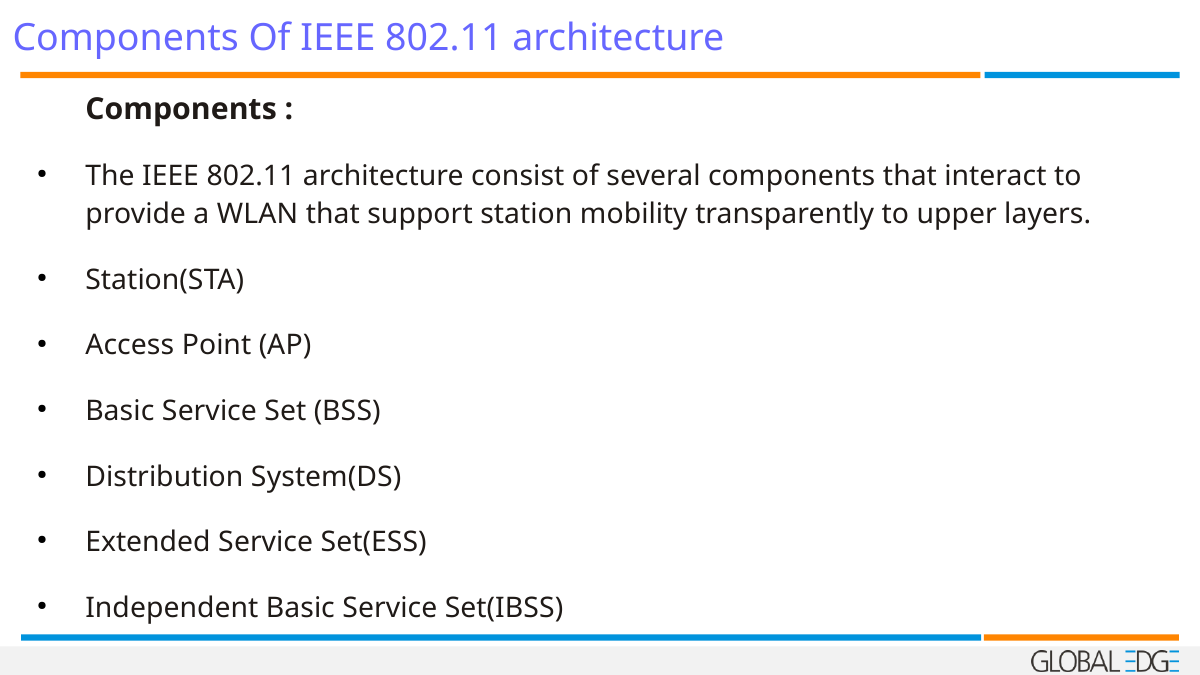

# Components Of IEEE 802.11 architecture
Components :
The IEEE 802.11 architecture consist of several components that interact to provide a WLAN that support station mobility transparently to upper layers.
Station(STA)
Access Point (AP)
Basic Service Set (BSS)
Distribution System(DS)
Extended Service Set(ESS)
Independent Basic Service Set(IBSS)